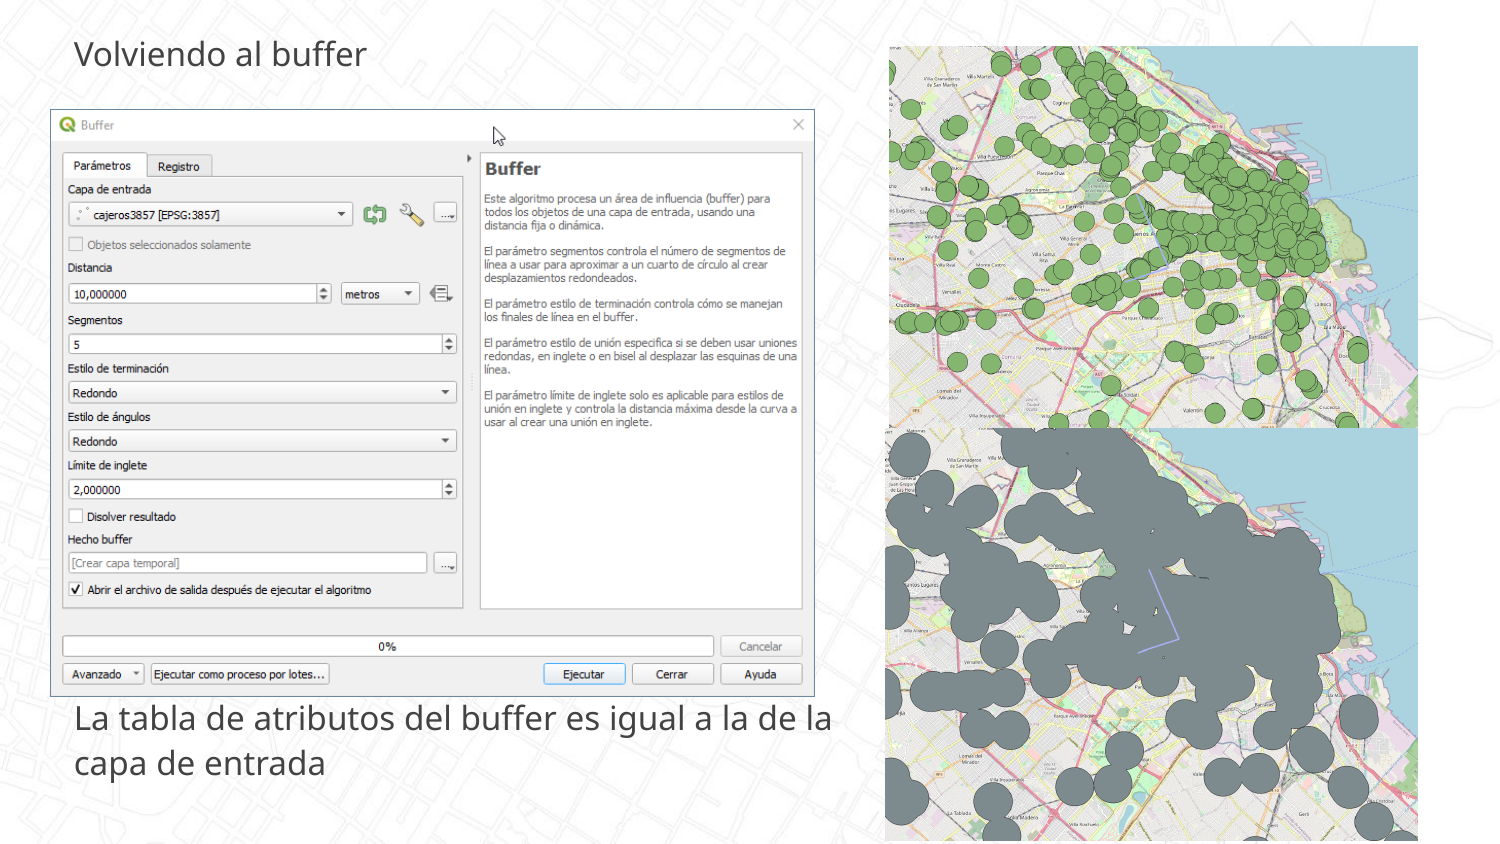

Volviendo al buffer
La tabla de atributos del buffer es igual a la de la capa de entrada